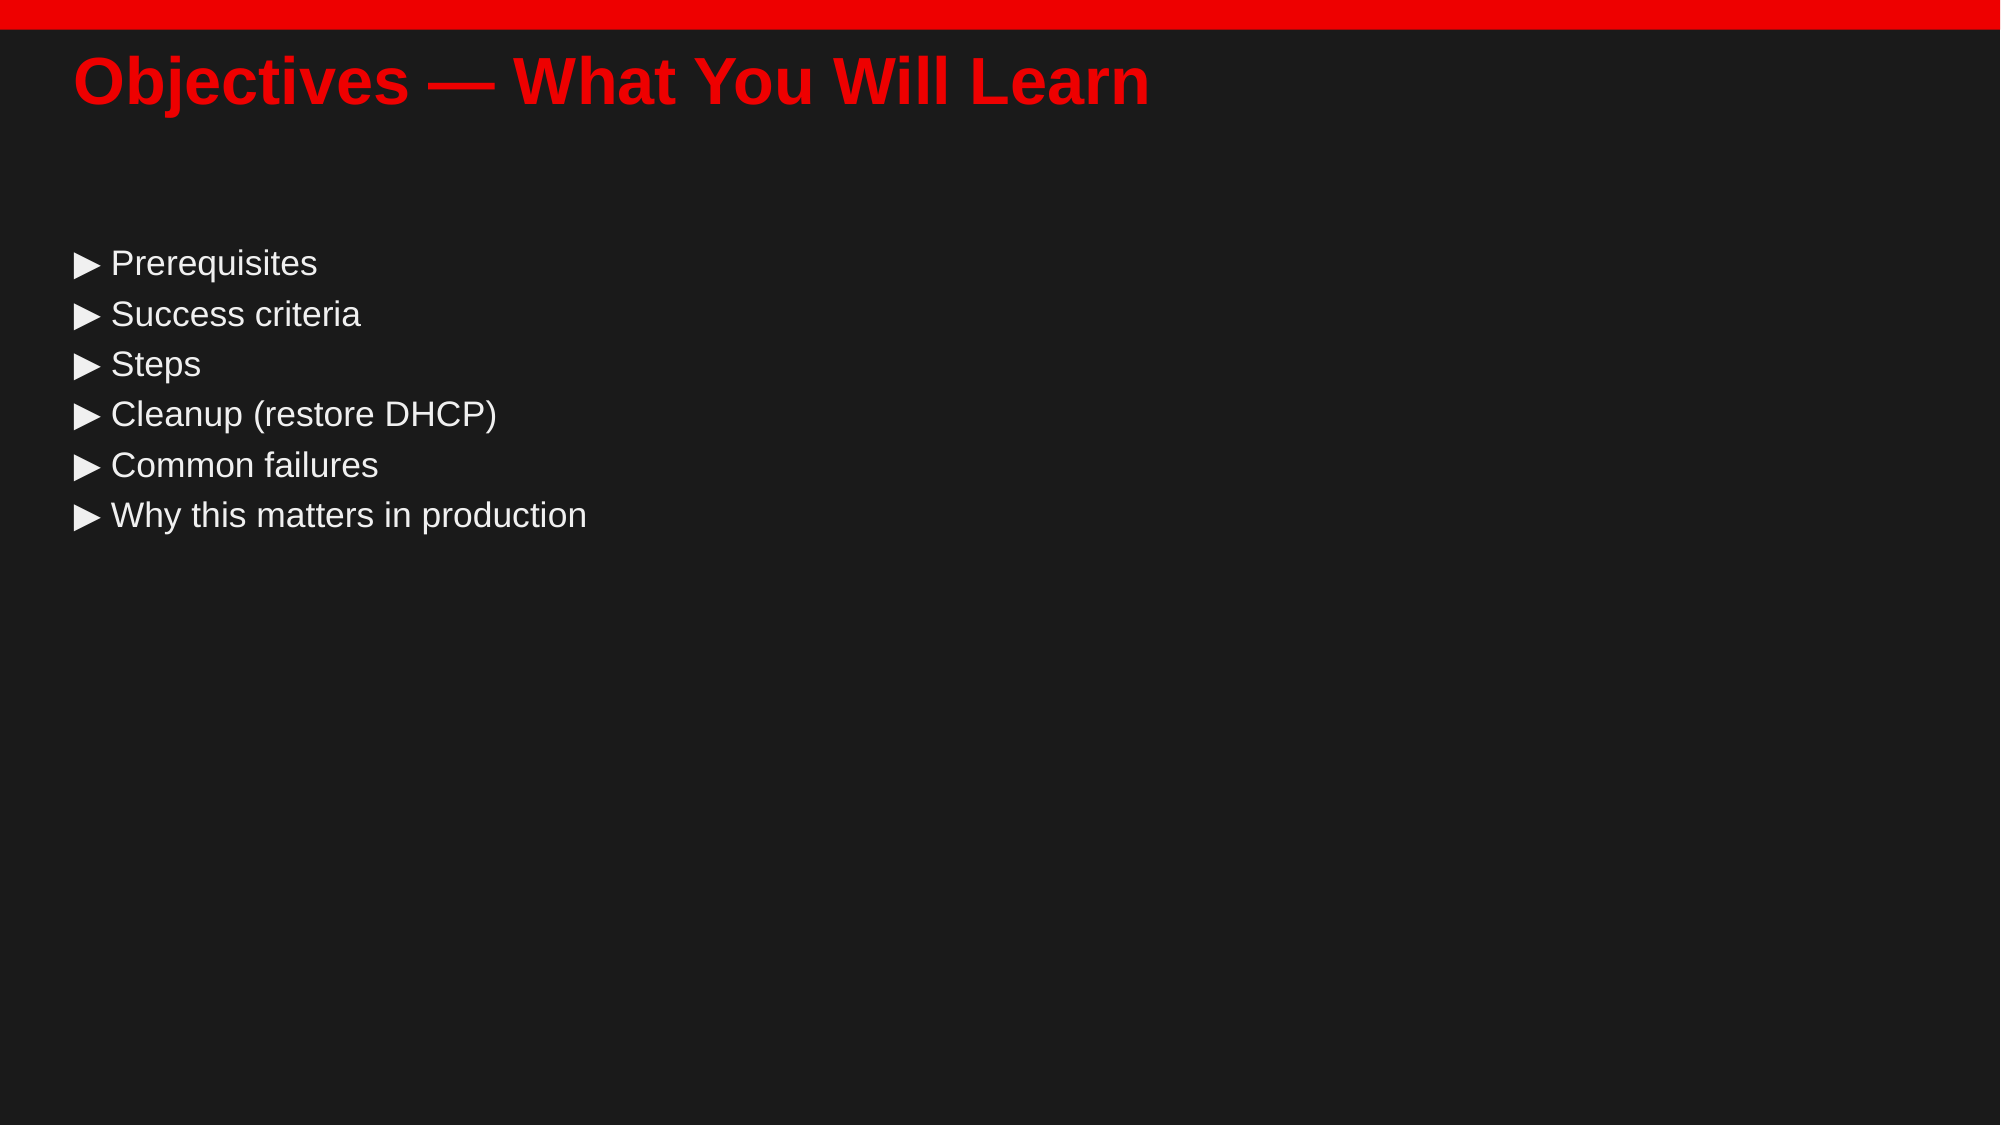

Objectives — What You Will Learn
▶ Prerequisites
▶ Success criteria
▶ Steps
▶ Cleanup (restore DHCP)
▶ Common failures
▶ Why this matters in production